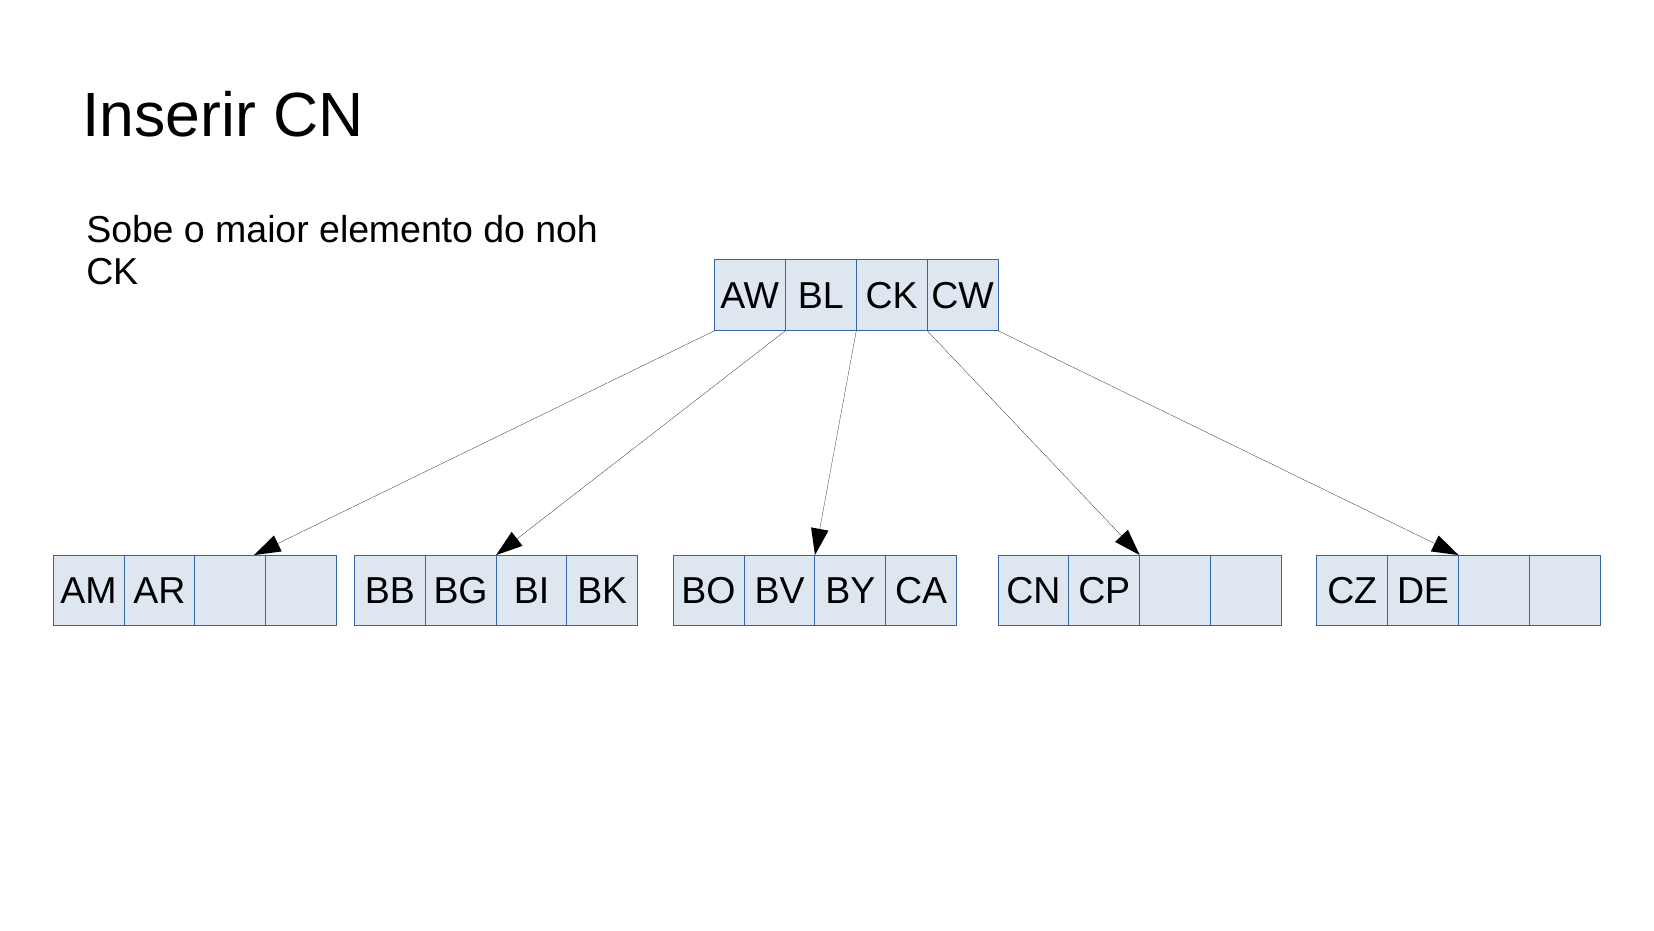

# Inserir CN
Sobe o maior elemento do noh
CK
AW
BL
CK
CW
AM
AR
BB
BG
BI
BK
BO
BV
BY
CA
CN
CP
CZ
DE